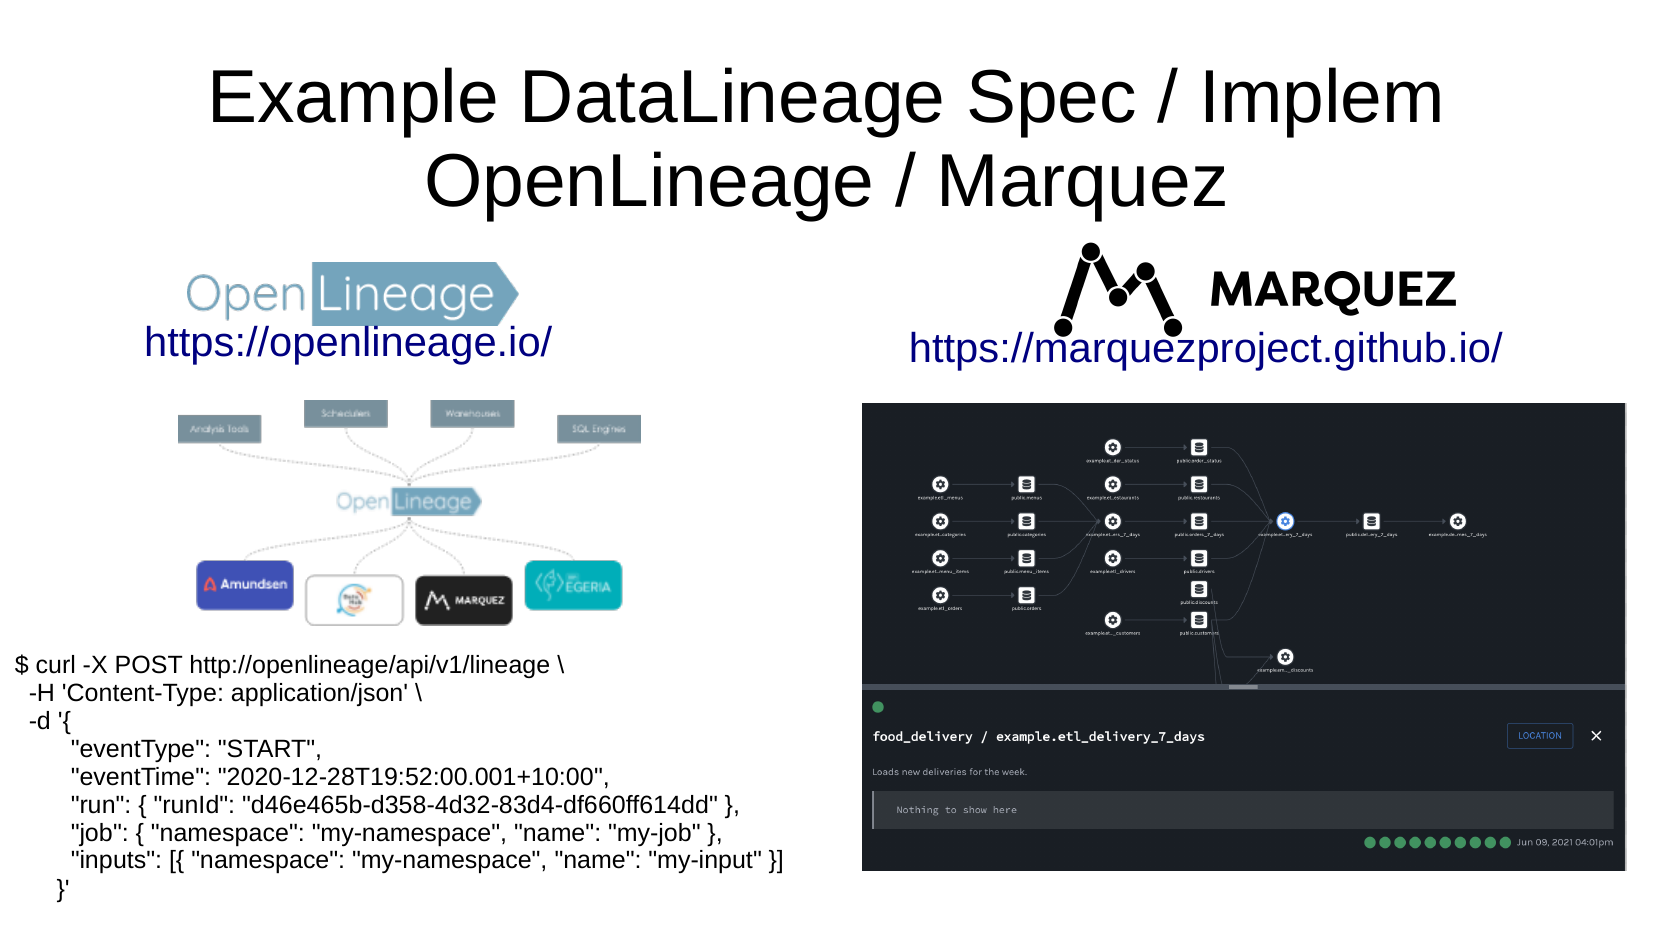

# Example DataLineage Spec / Implem OpenLineage / Marquez
https://openlineage.io/
https://marquezproject.github.io/
$ curl -X POST http://openlineage/api/v1/lineage \
 -H 'Content-Type: application/json' \
 -d '{
 "eventType": "START",
 "eventTime": "2020-12-28T19:52:00.001+10:00",
 "run": { "runId": "d46e465b-d358-4d32-83d4-df660ff614dd" },
 "job": { "namespace": "my-namespace", "name": "my-job" },
 "inputs": [{ "namespace": "my-namespace", "name": "my-input" }]
 }'